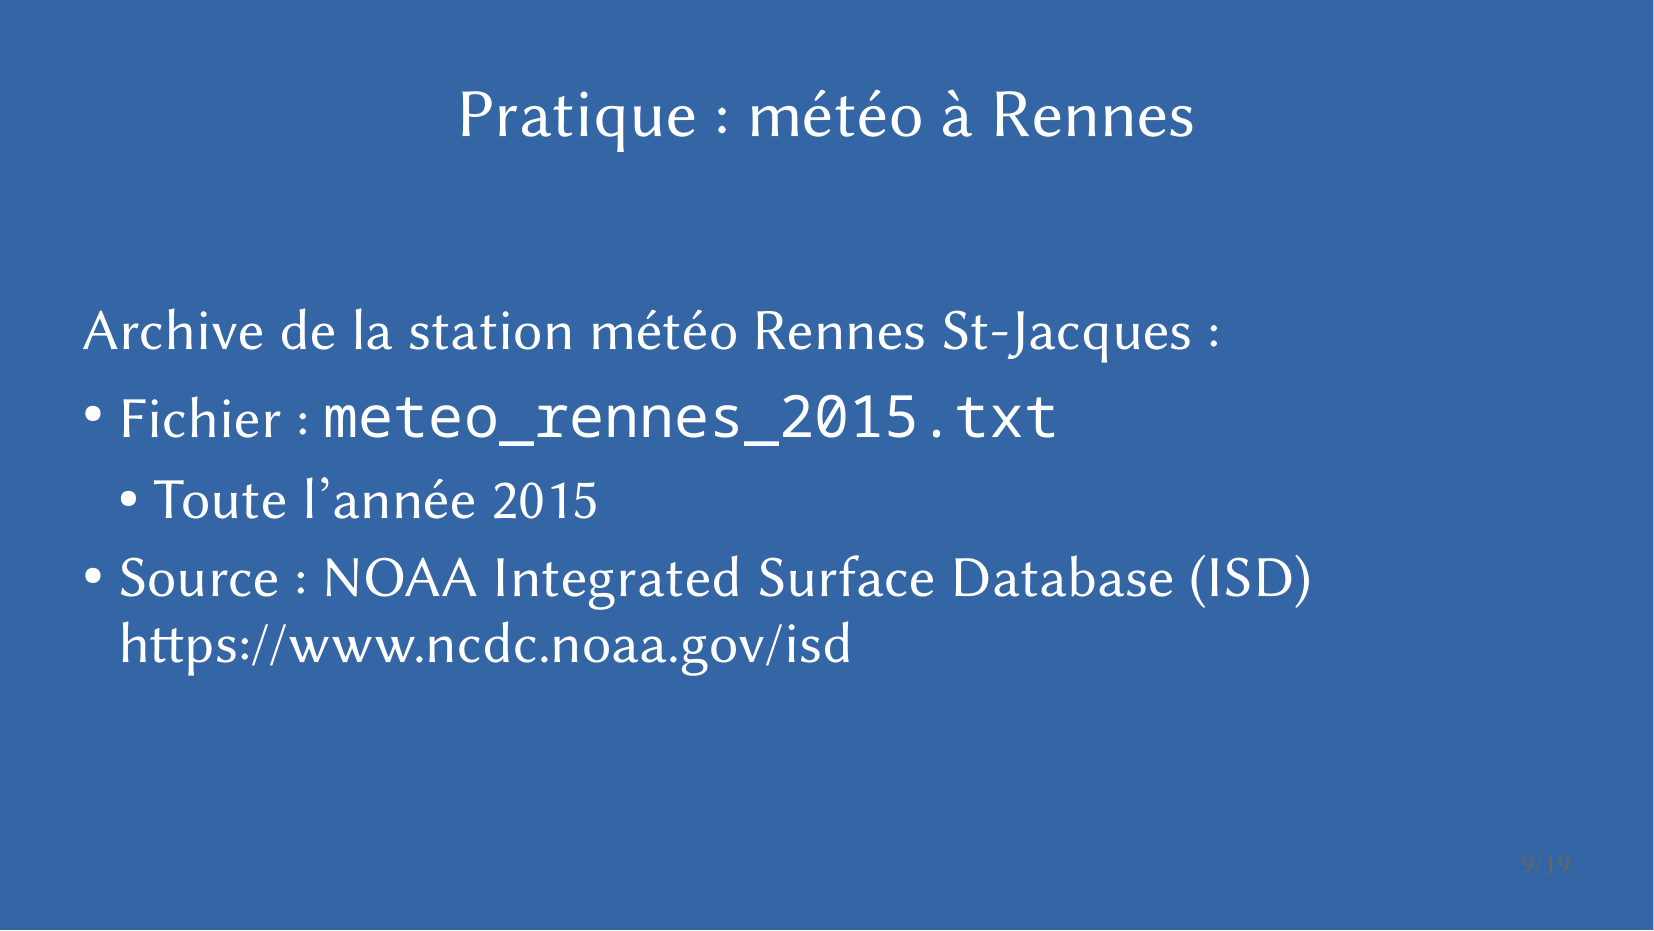

# Pratique : météo à Rennes
Archive de la station météo Rennes St-Jacques :
Fichier : meteo_rennes_2015.txt
Toute l’année 2015
Source : NOAA Integrated Surface Database (ISD) https://www.ncdc.noaa.gov/isd
9